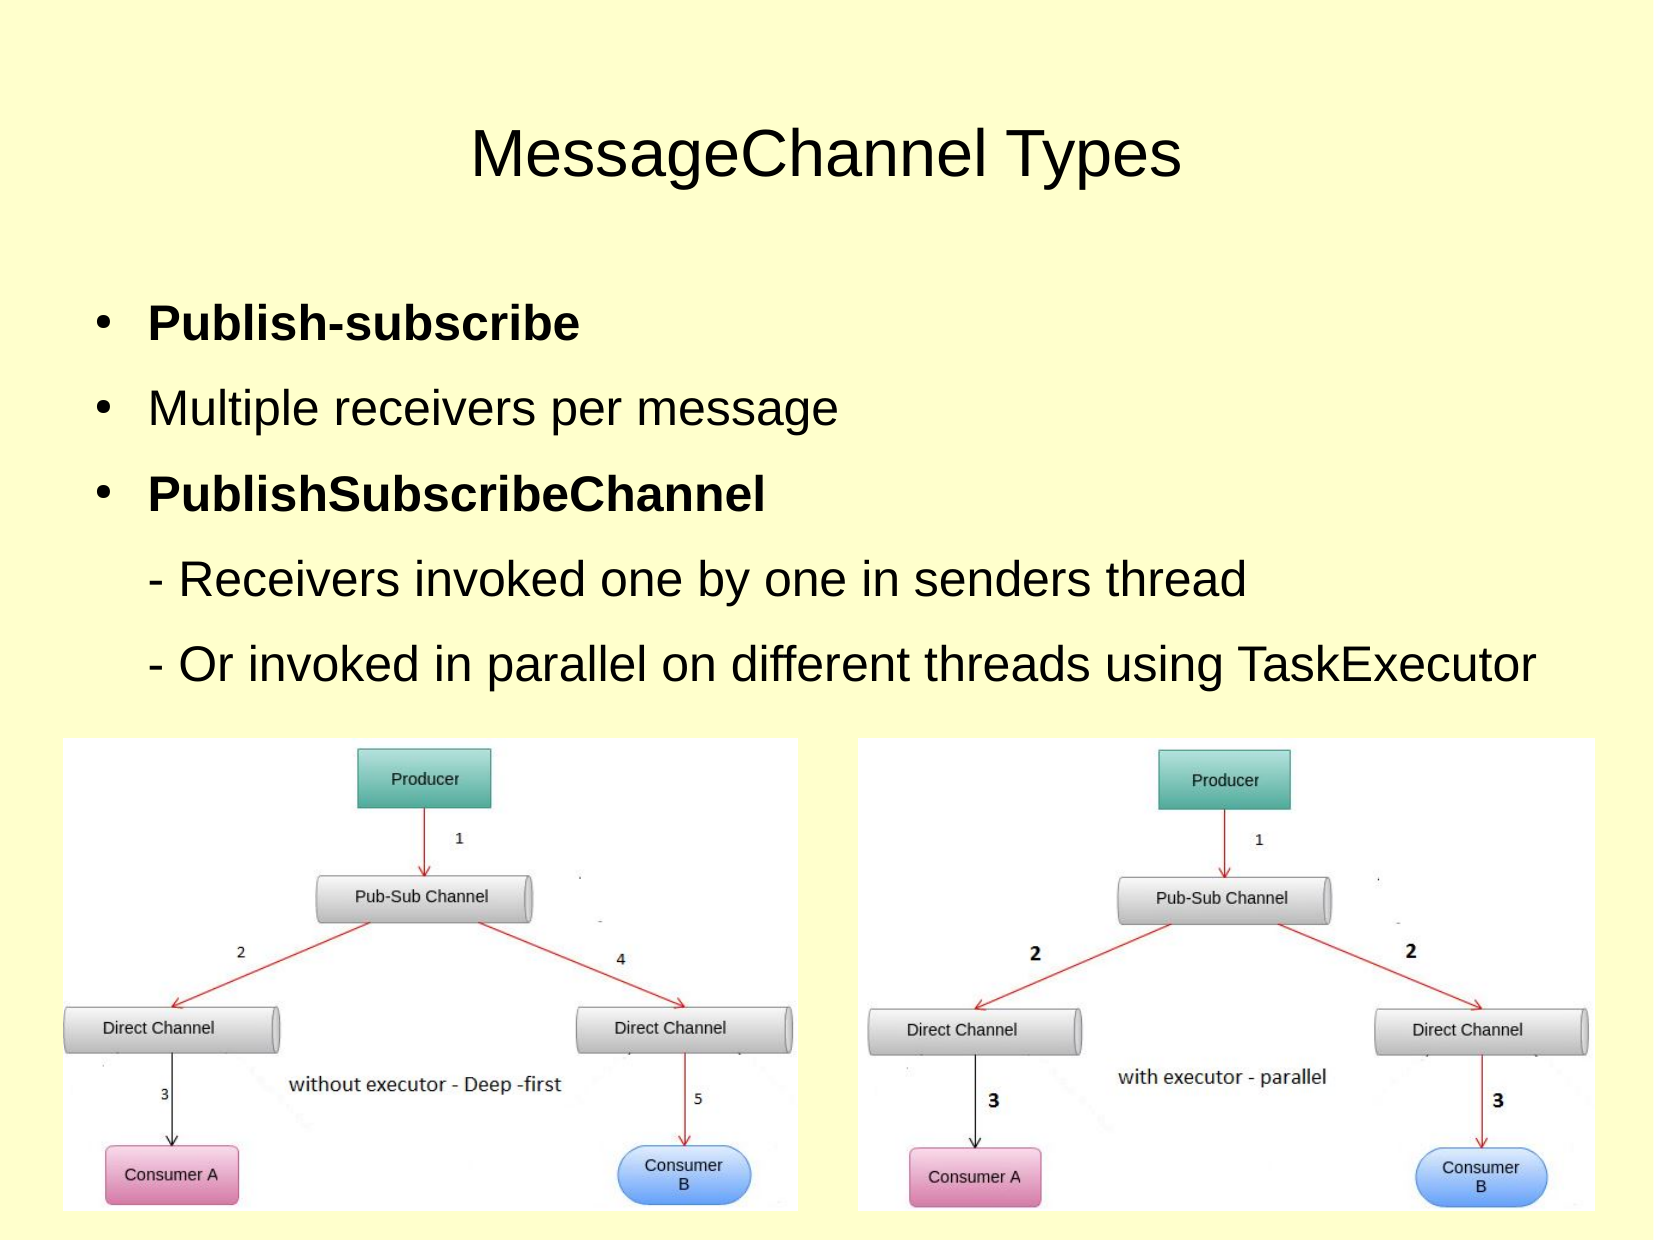

# MessageChannel Types
Publish-subscribe
Multiple receivers per message
PublishSubscribeChannel
- Receivers invoked one by one in senders thread
- Or invoked in parallel on different threads using TaskExecutor